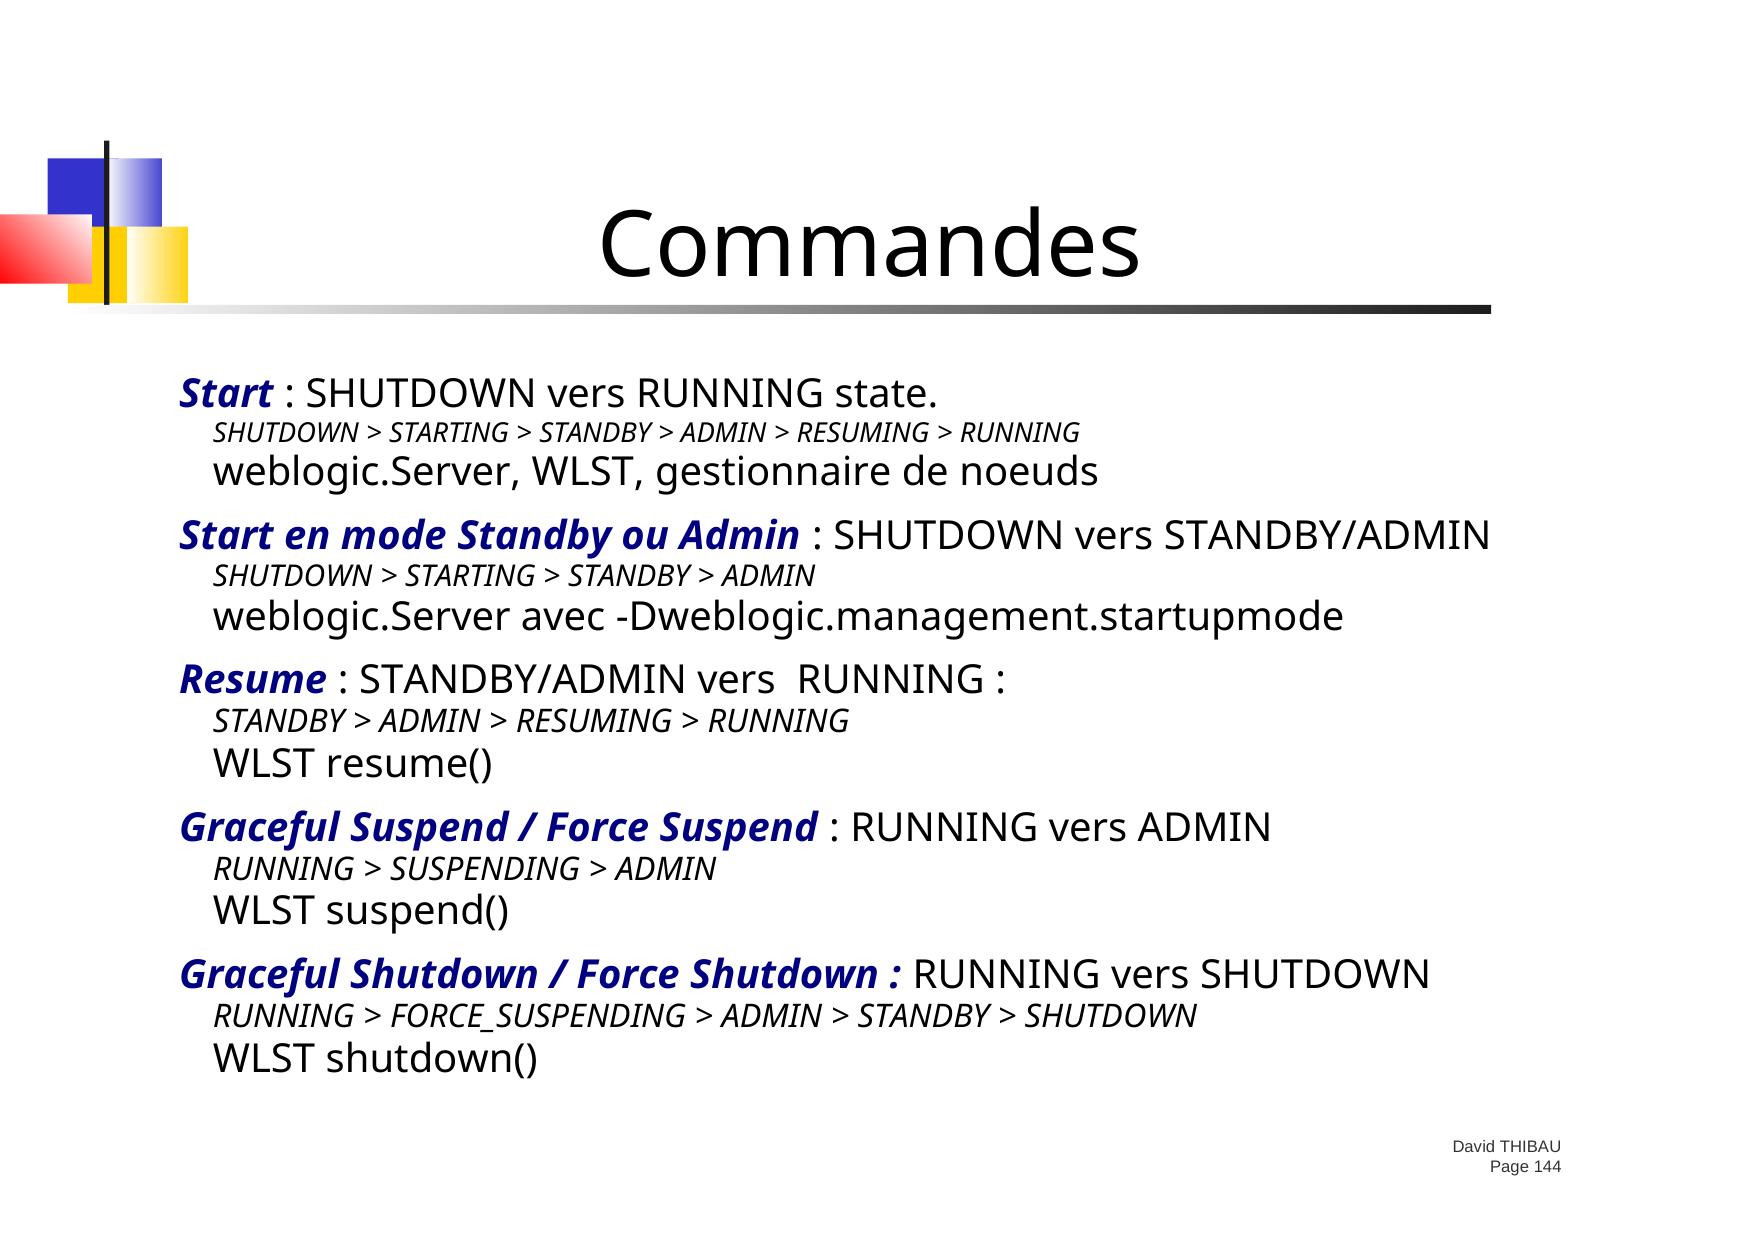

# Commandes
Start : SHUTDOWN vers RUNNING state.
SHUTDOWN > STARTING > STANDBY > ADMIN > RESUMING > RUNNING
weblogic.Server, WLST, gestionnaire de noeuds
Start en mode Standby ou Admin : SHUTDOWN vers STANDBY/ADMIN
SHUTDOWN > STARTING > STANDBY > ADMIN
weblogic.Server avec -Dweblogic.management.startupmode
Resume : STANDBY/ADMIN vers RUNNING :
STANDBY > ADMIN > RESUMING > RUNNING
WLST resume()
Graceful Suspend / Force Suspend : RUNNING vers ADMIN
RUNNING > SUSPENDING > ADMIN
WLST suspend()
Graceful Shutdown / Force Shutdown : RUNNING vers SHUTDOWN
RUNNING > FORCE_SUSPENDING > ADMIN > STANDBY > SHUTDOWN
WLST shutdown()